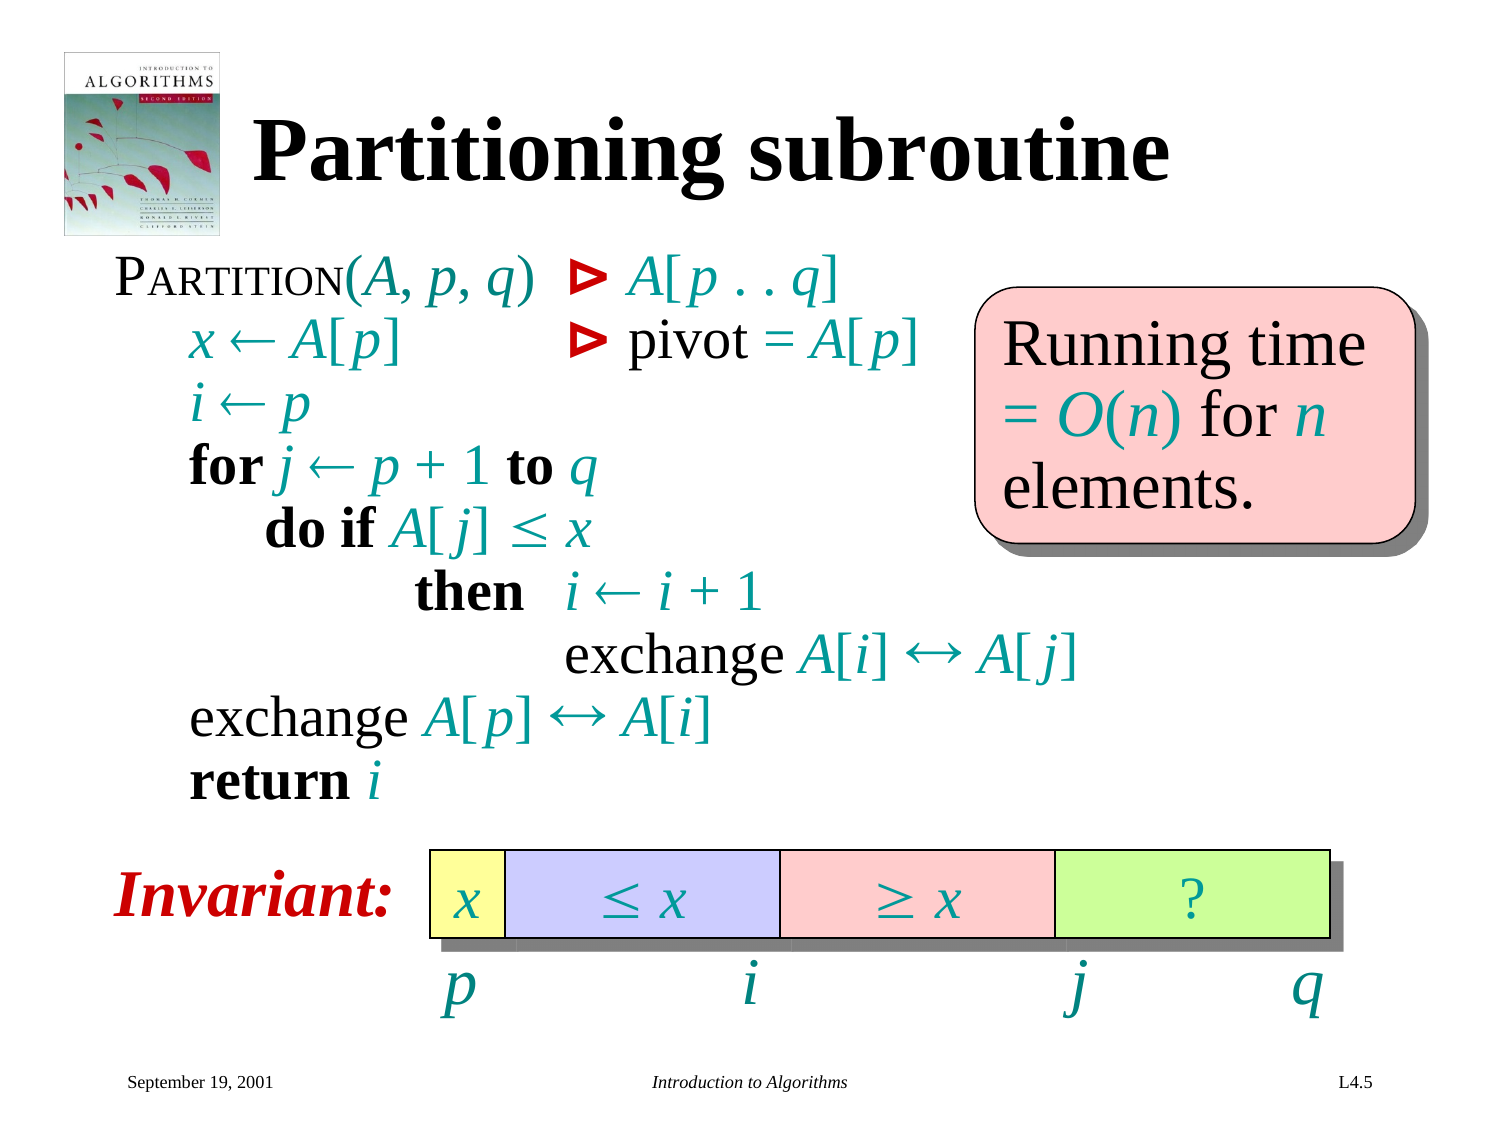

# Partitioning subroutine
PARTITION(A, p, q)	⊳ A[ p . . q]
x  A[ p]	⊳ pivot = A[ p]
i  p
for j  p + 1 to q
do if A[ j]  x
then	i  i + 1
	exchange A[i]  A[ j]
exchange A[ p]  A[i]
return i
Running time = O(n) for n elements.
Invariant:
x
 x
 x
?
p
i
j
q
September 19, 2001
Introduction to Algorithms
L4.